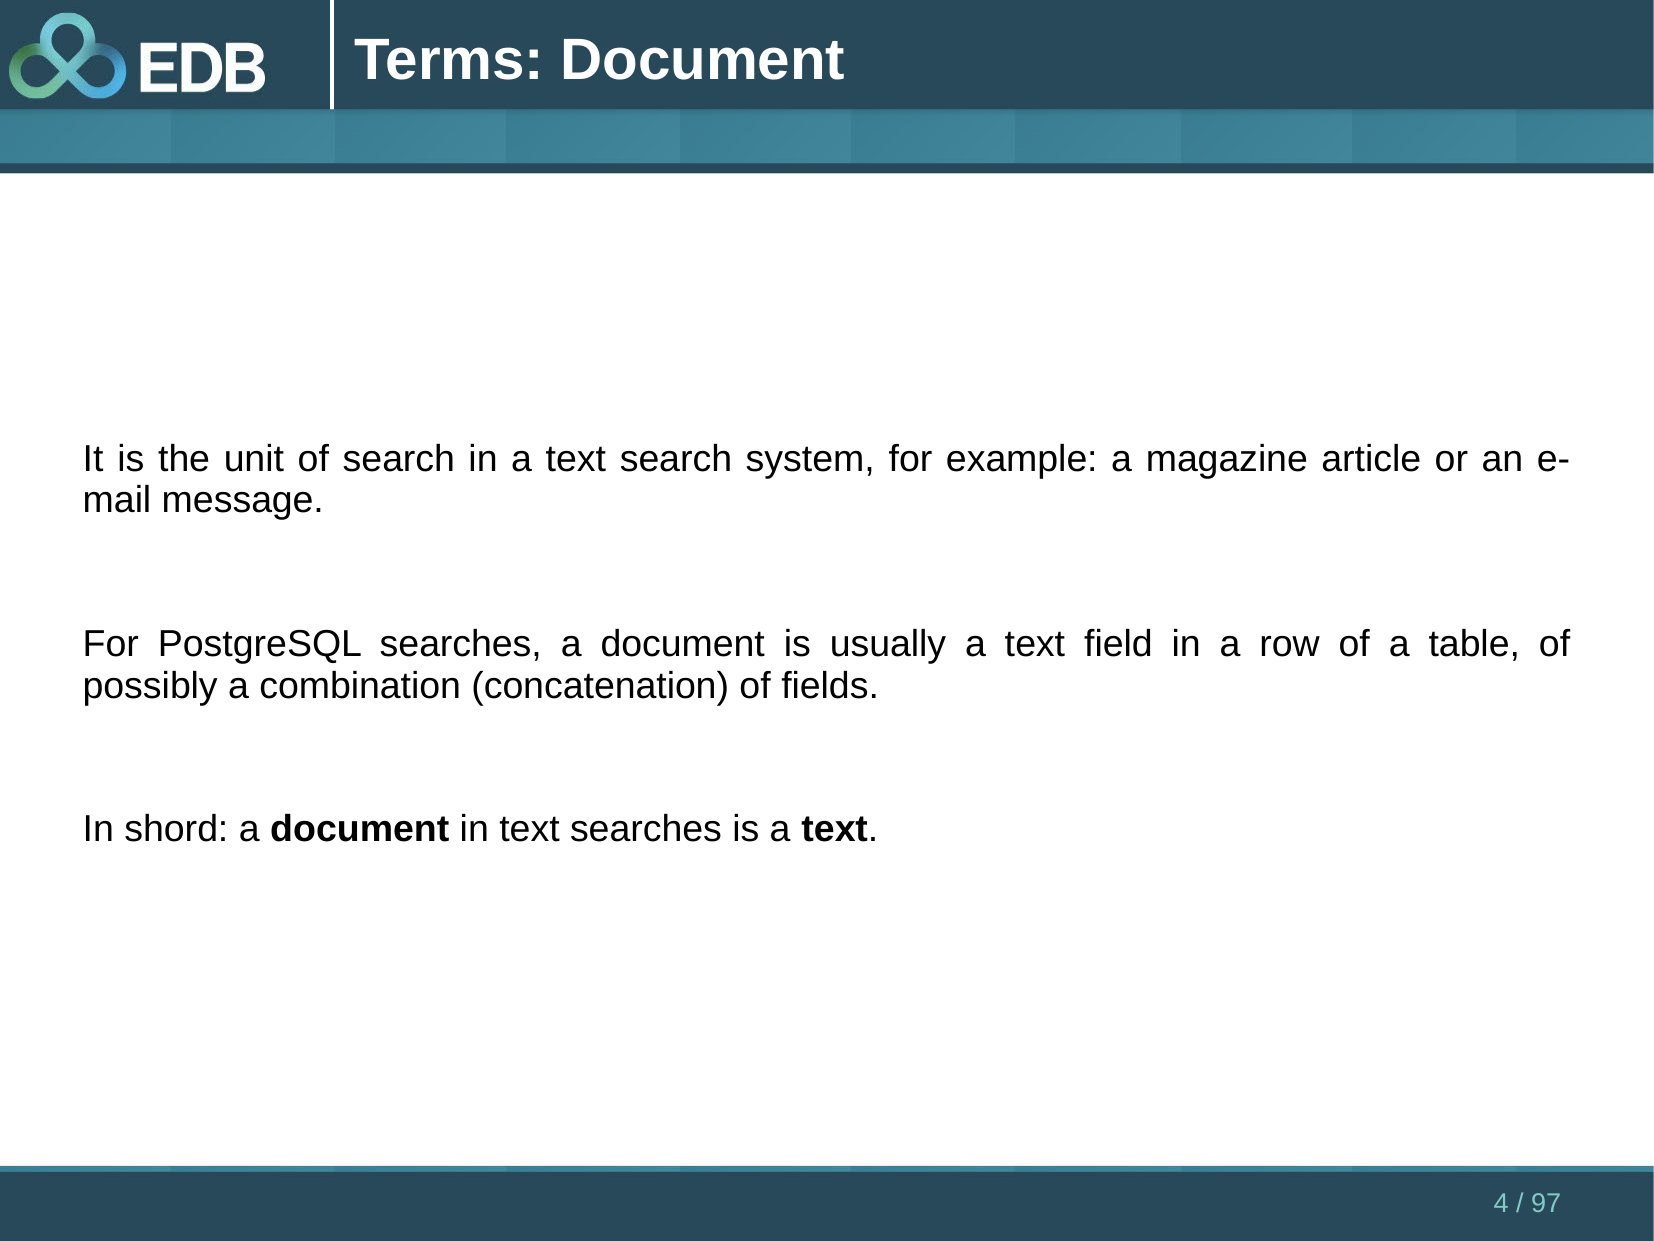

# Terms: Document
It is the unit of search in a text search system, for example: a magazine article or an e-mail message.
For PostgreSQL searches, a document is usually a text field in a row of a table, of possibly a combination (concatenation) of fields.
In shord: a document in text searches is a text.